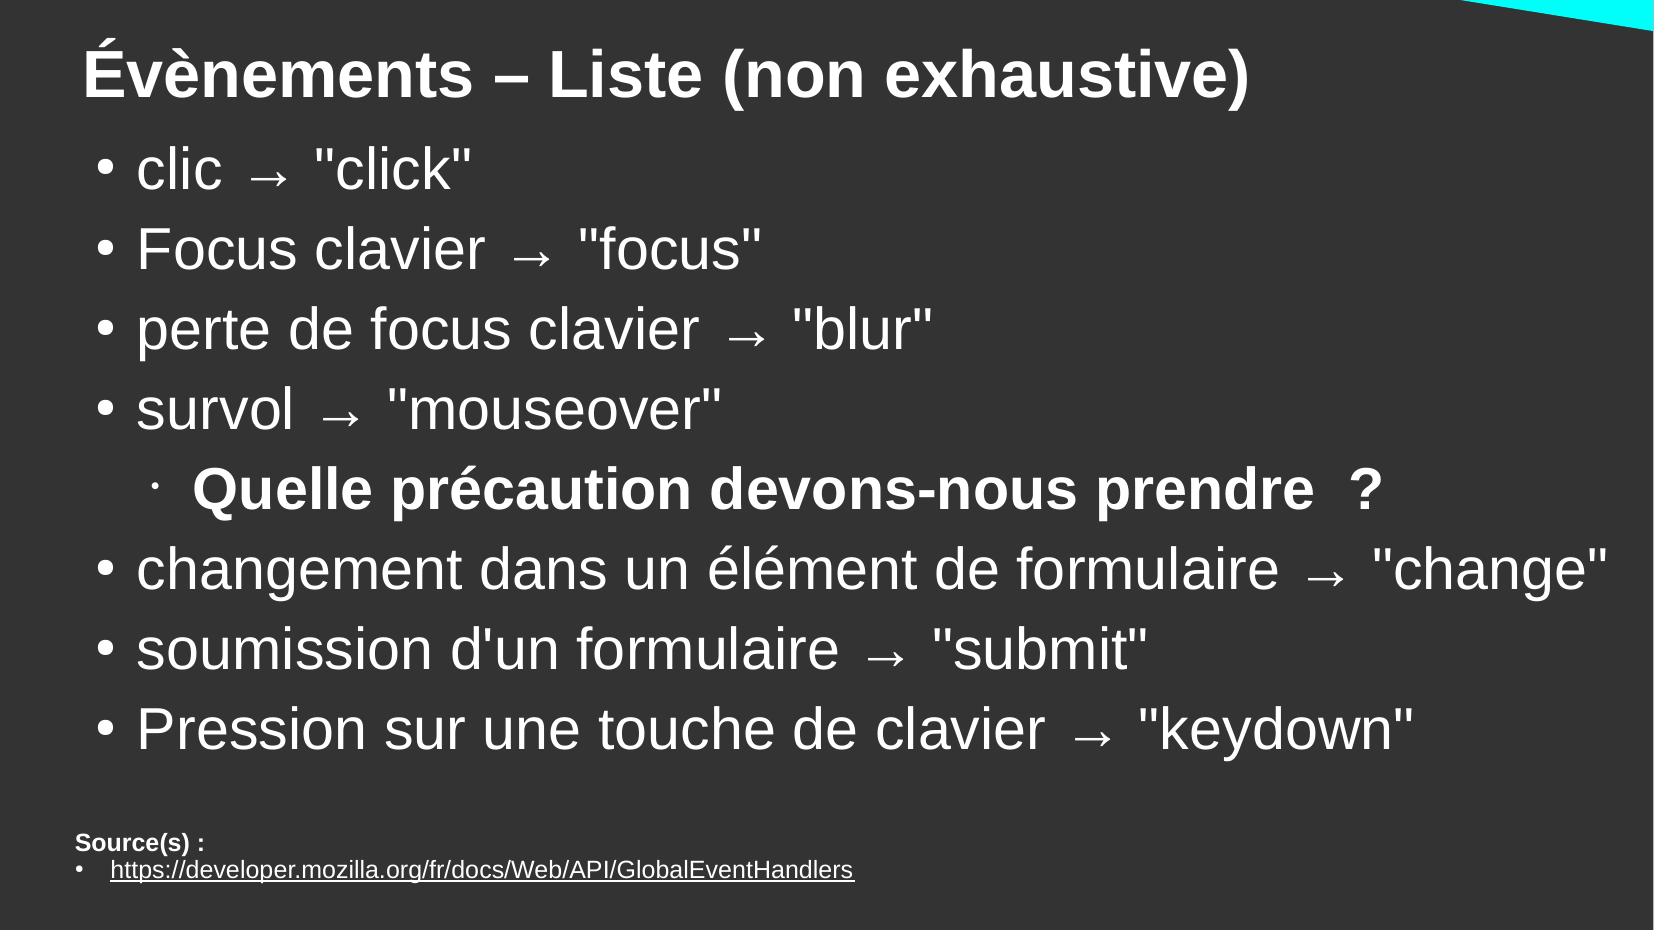

# Évènements – Liste (non exhaustive)
clic → "click"
Focus clavier → "focus"
perte de focus clavier → "blur"
survol → "mouseover"
Quelle précaution devons-nous prendre  ?
changement dans un élément de formulaire → "change"
soumission d'un formulaire → "submit"
Pression sur une touche de clavier → "keydown"
Source(s) :
https://developer.mozilla.org/fr/docs/Web/API/GlobalEventHandlers